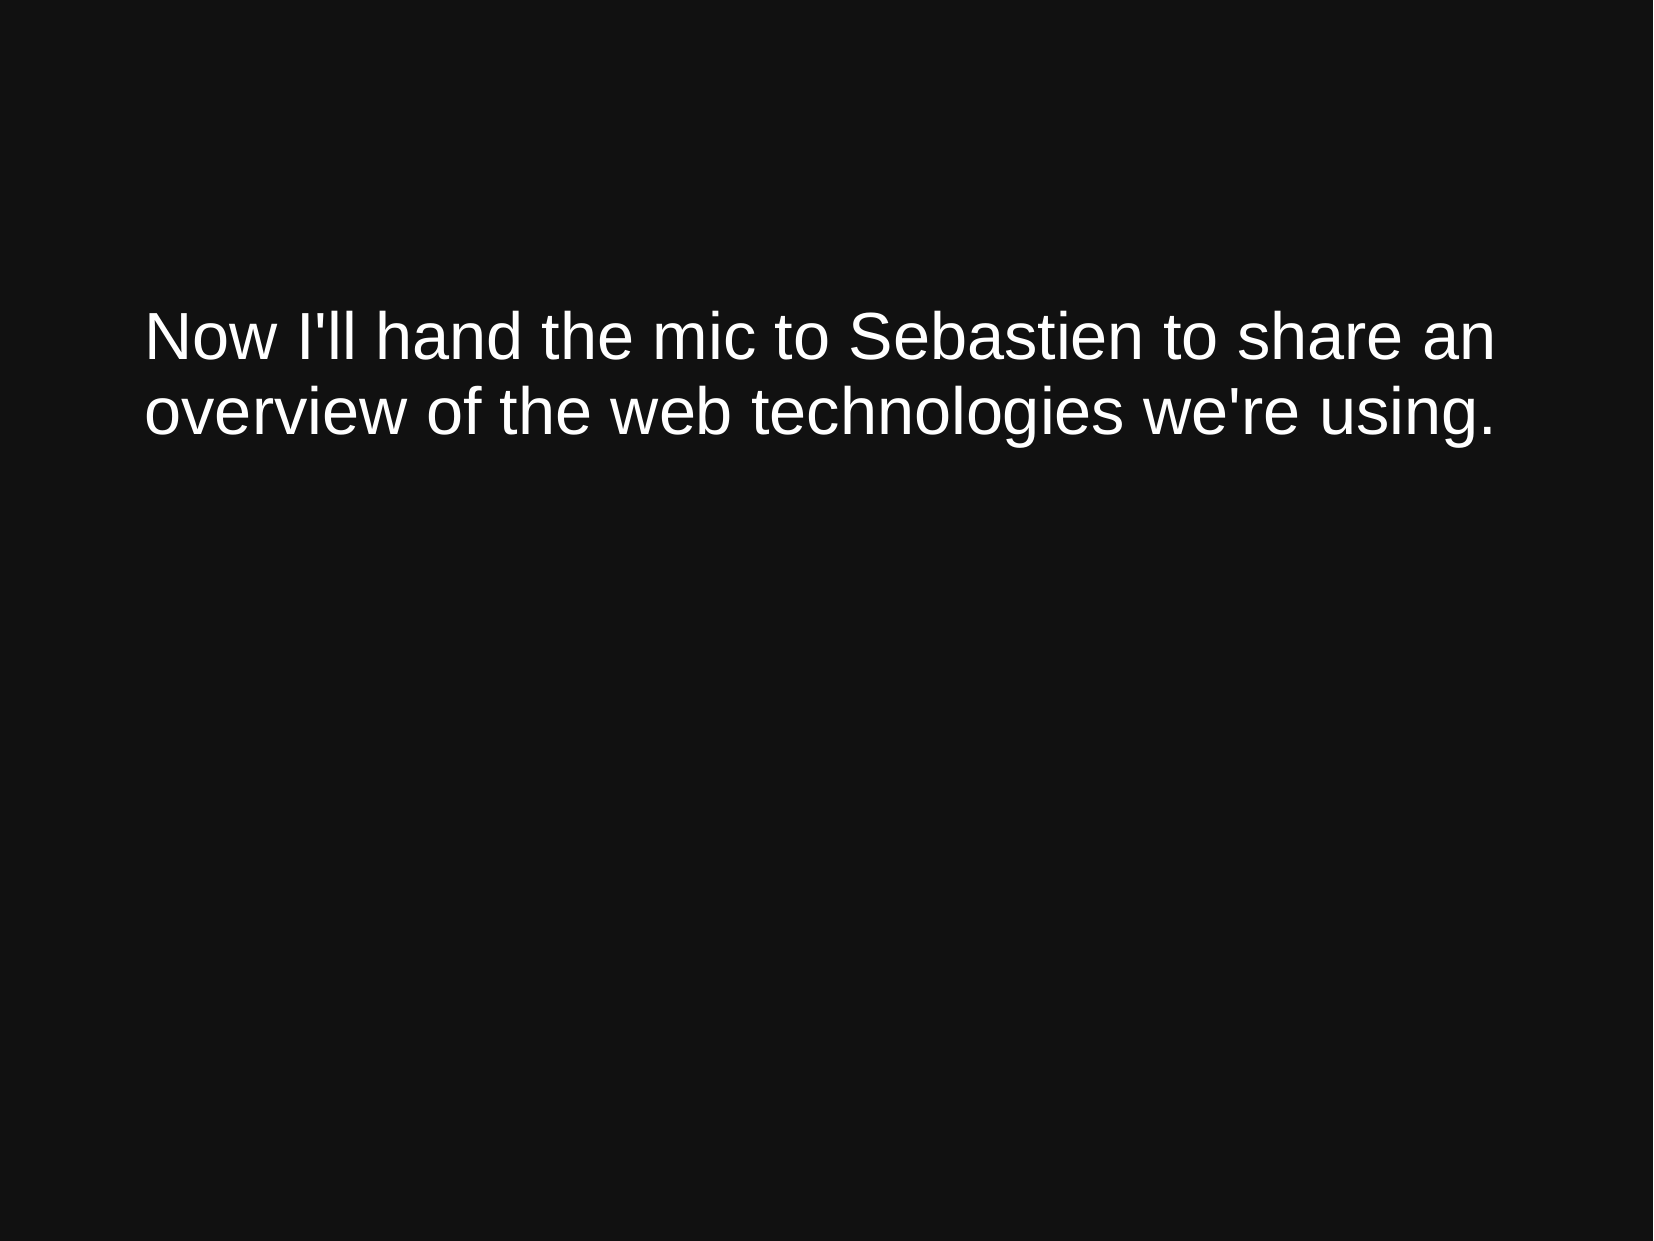

# Now I'll hand the mic to Sebastien to share an overview of the web technologies we're using.